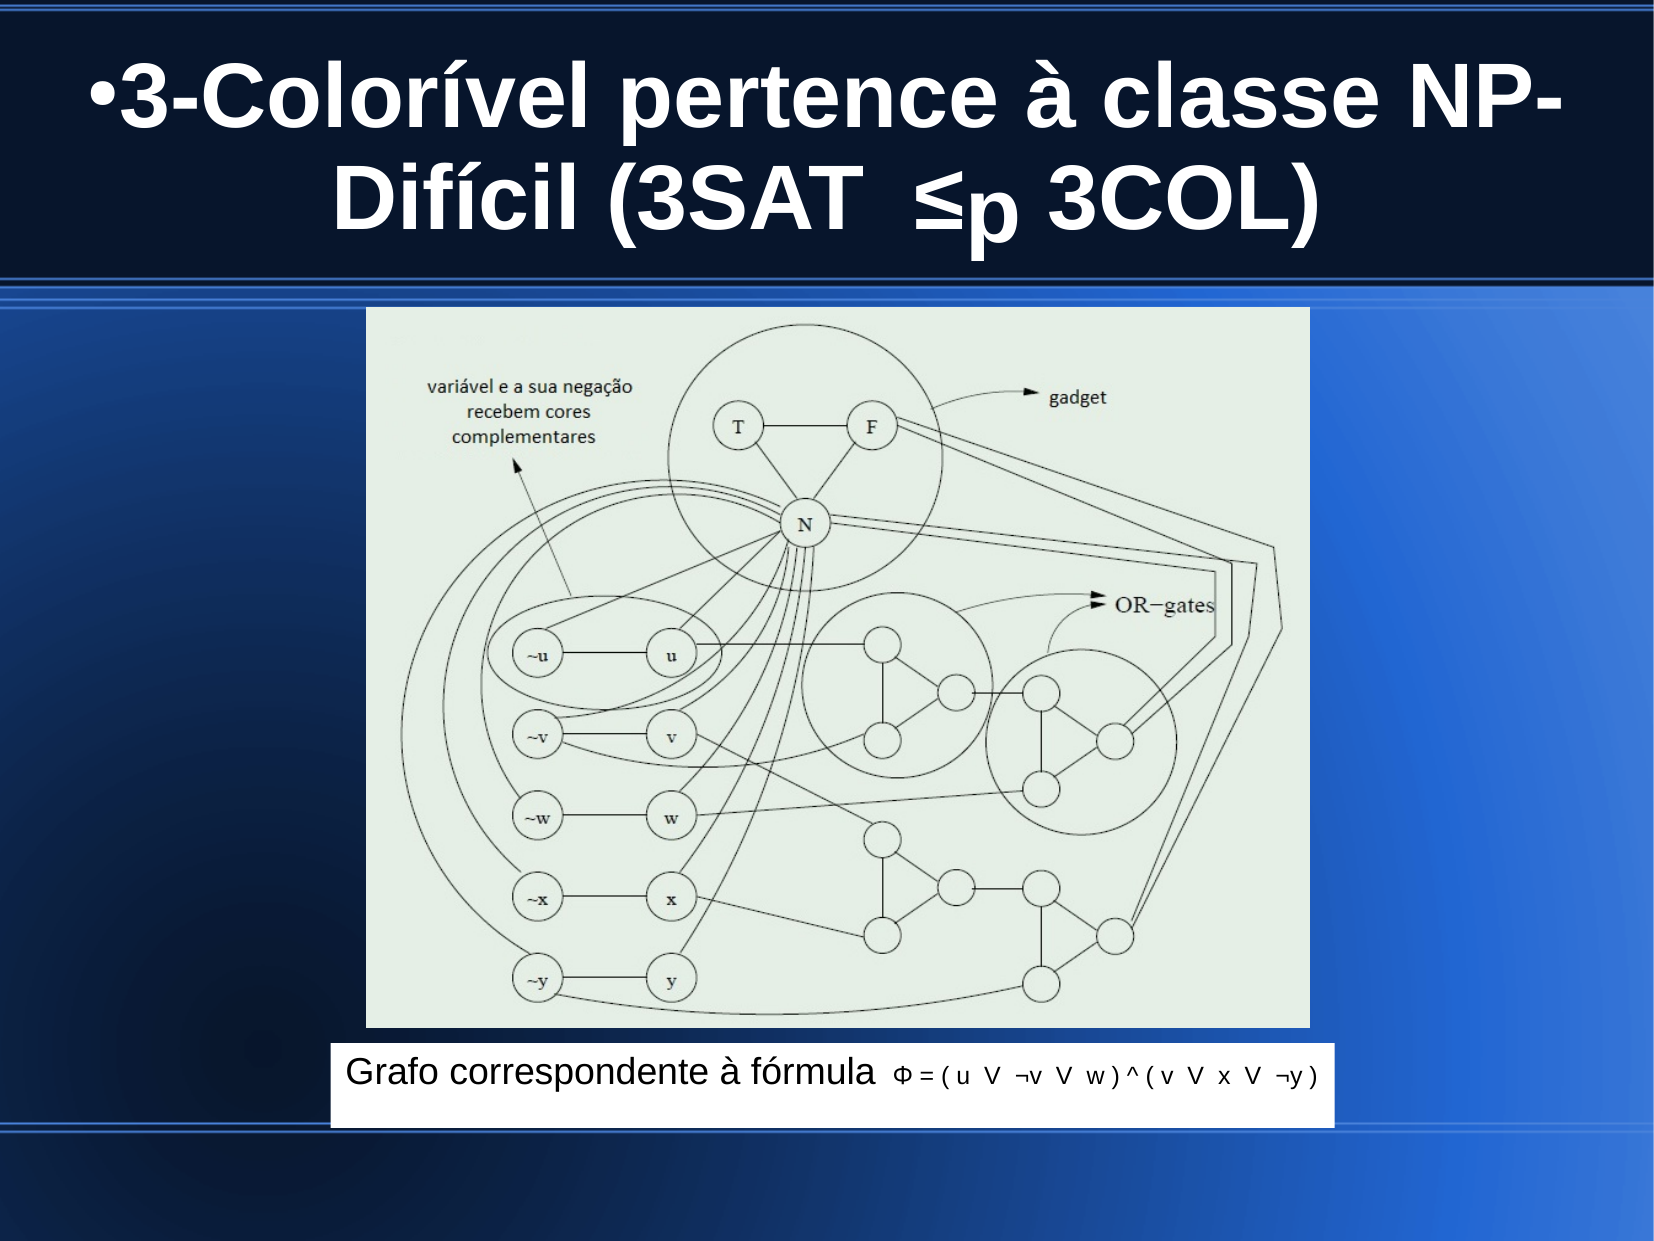

# 3-Colorível pertence à classe NP-Difícil (3SAT ≤p 3COL)
Grafo correspondente à fórmula Φ = ( u V ¬v V w ) ^ ( v V x V ¬y )